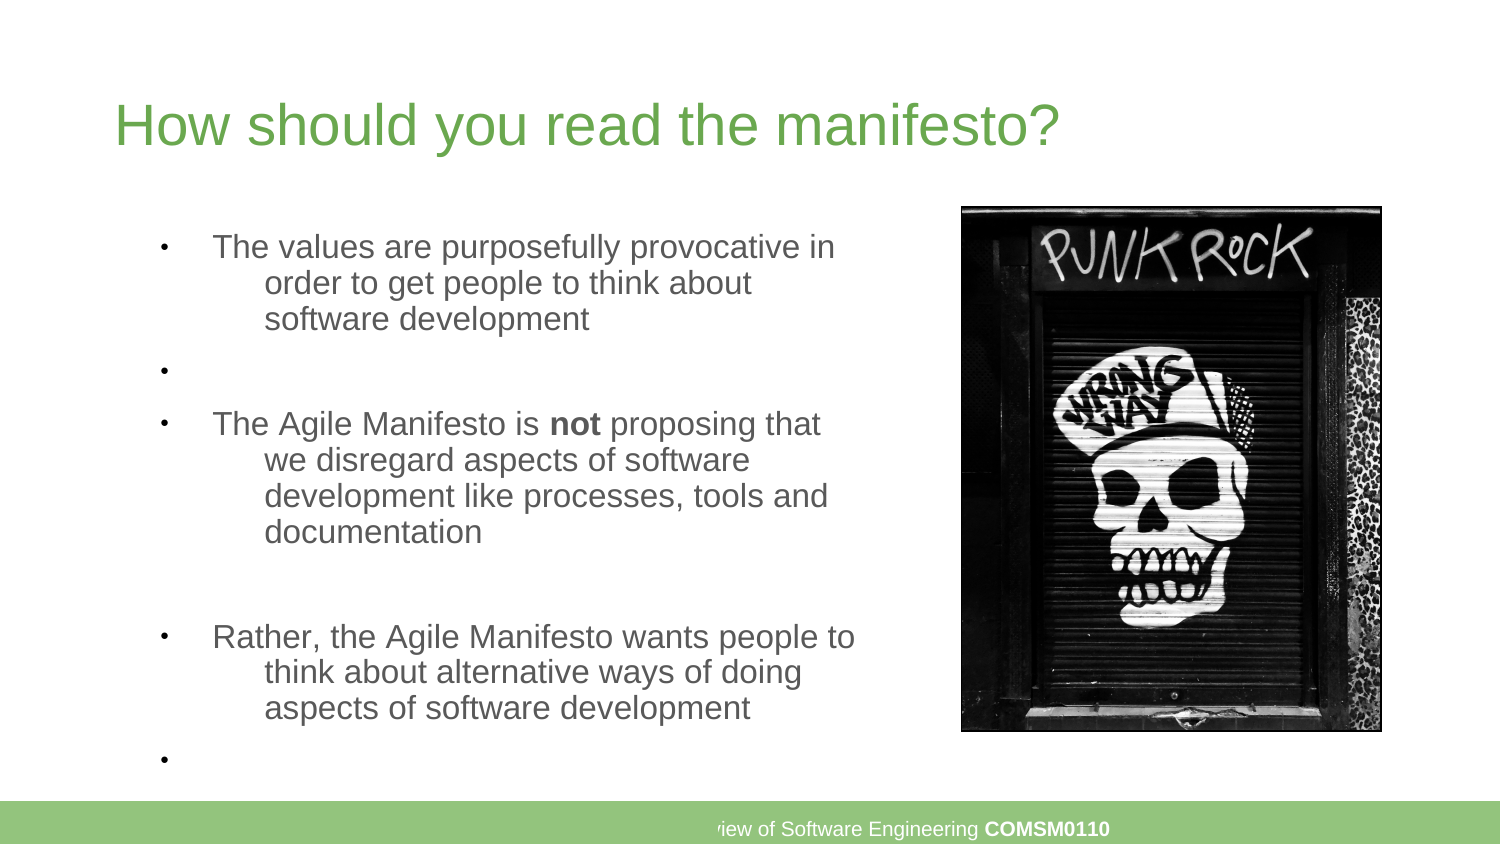

# How should you read the manifesto?
The values are purposefully provocative in order to get people to think about software development
The Agile Manifesto is not proposing that we disregard aspects of software development like processes, tools and documentation
Rather, the Agile Manifesto wants people to think about alternative ways of doing aspects of software development